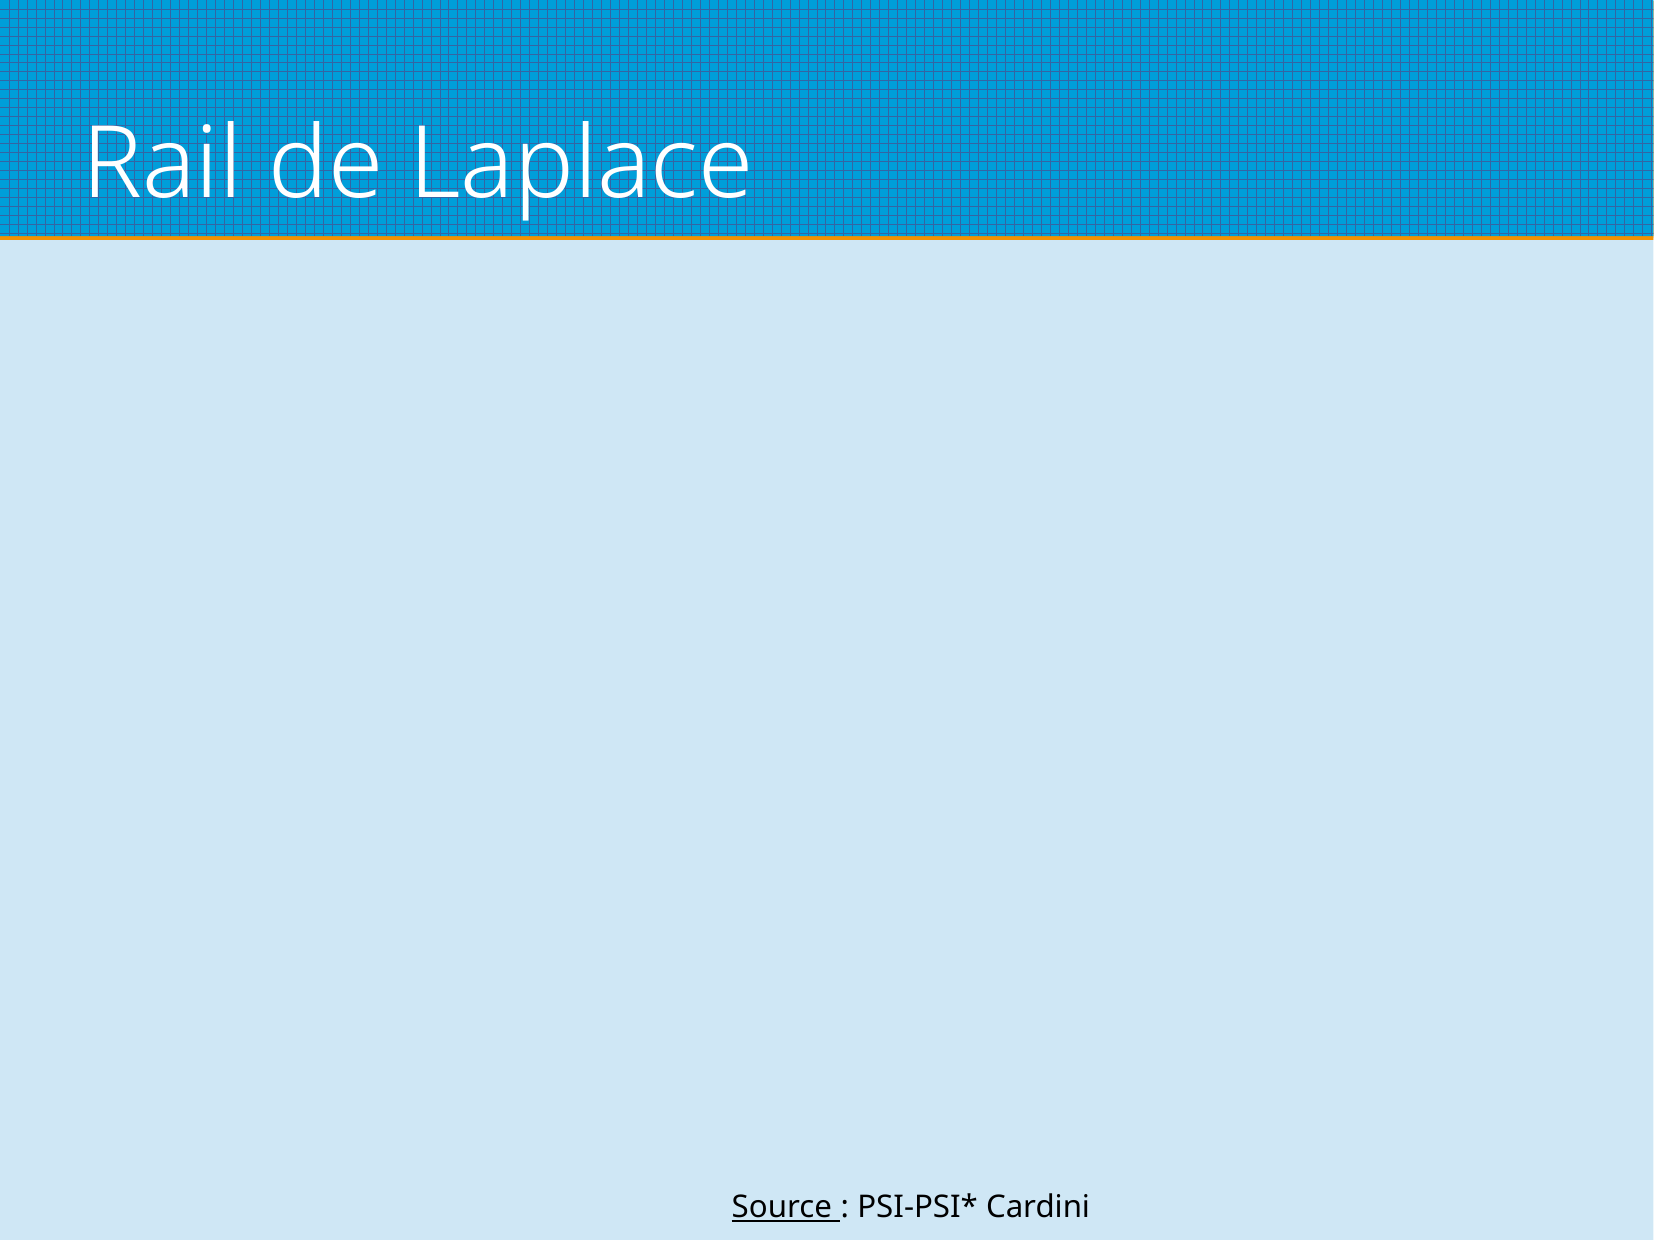

# Rail de Laplace
Source : PSI-PSI* Cardini